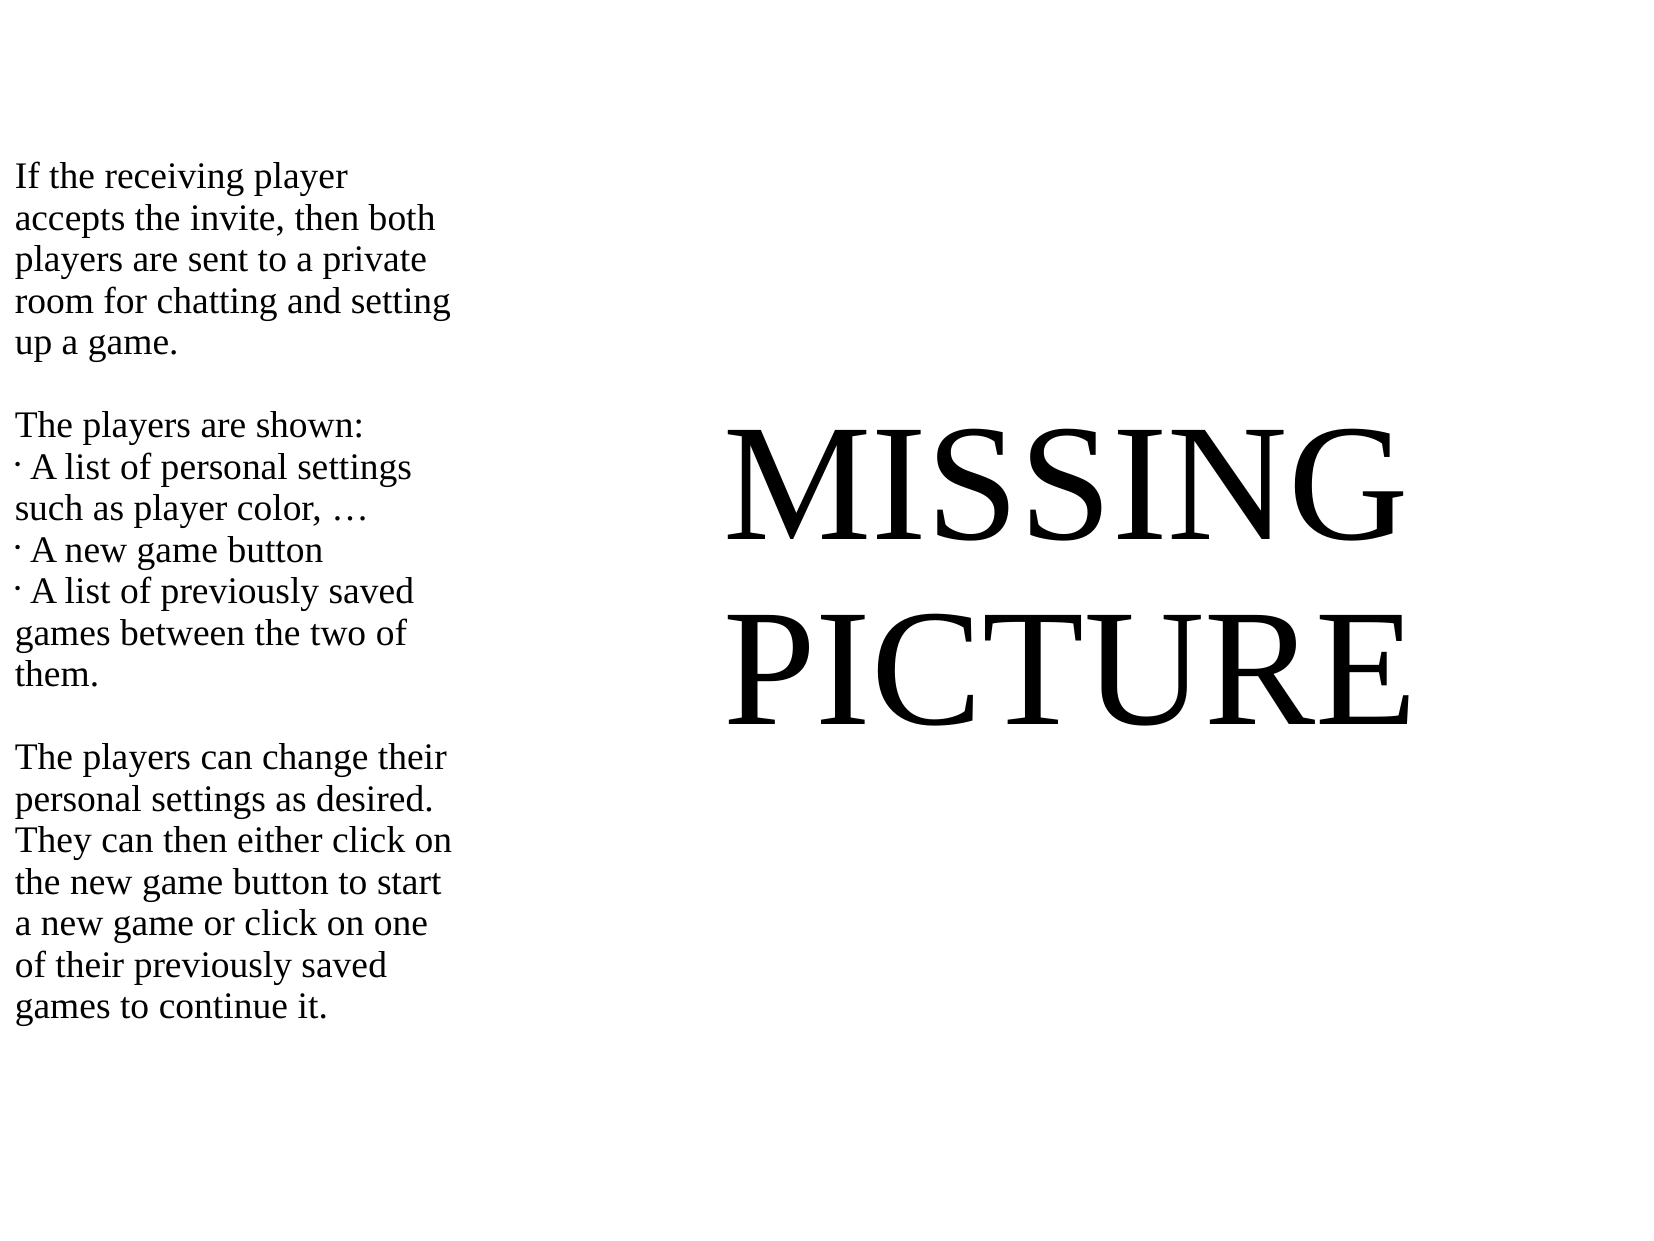

If the receiving player accepts the invite, then both players are sent to a private room for chatting and setting up a game.
The players are shown:
 A list of personal settings such as player color, …
 A new game button
 A list of previously saved games between the two of them.
The players can change their personal settings as desired. They can then either click on the new game button to start a new game or click on one of their previously saved games to continue it.
MISSING PICTURE